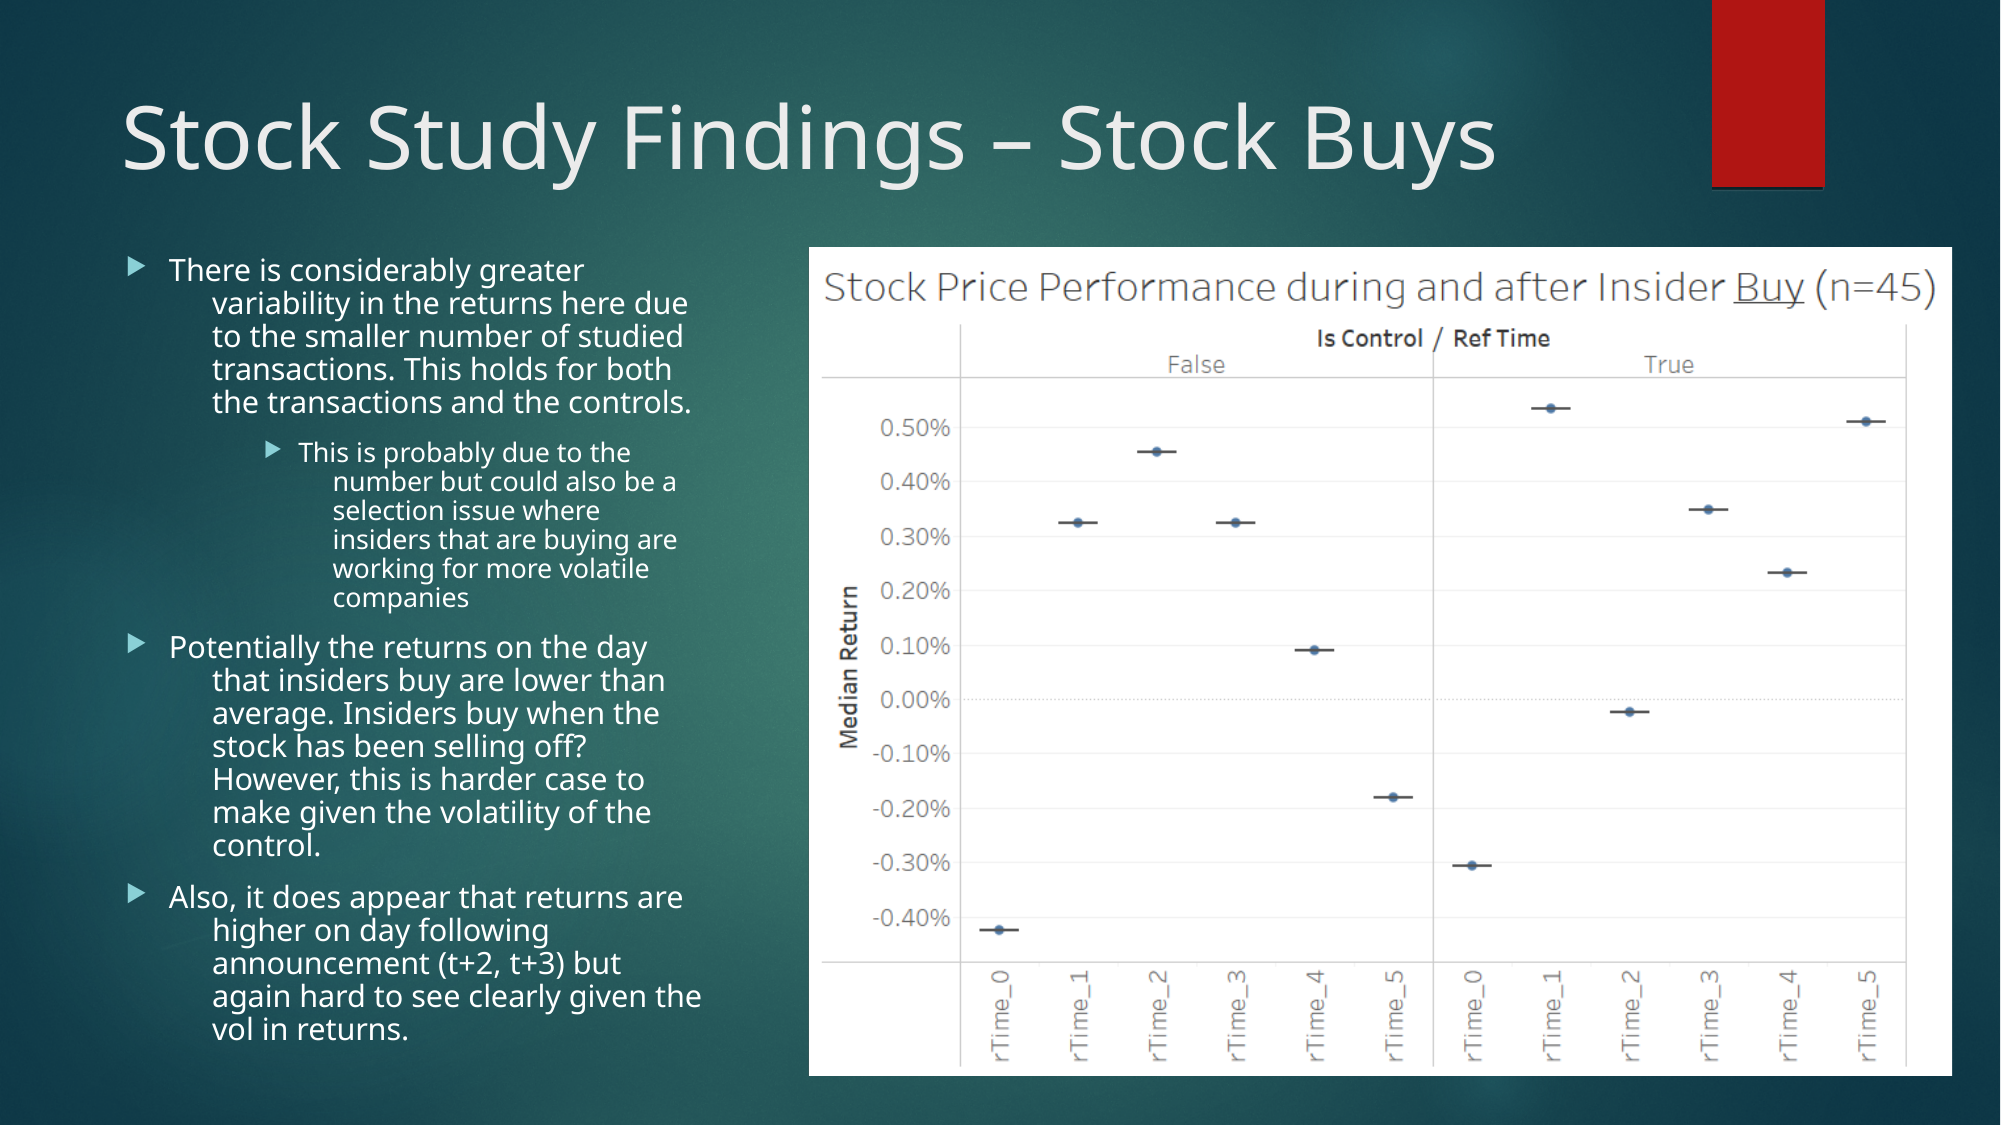

# Stock Study Findings – Stock Buys
There is considerably greater variability in the returns here due to the smaller number of studied transactions. This holds for both the transactions and the controls.
This is probably due to the number but could also be a selection issue where insiders that are buying are working for more volatile companies
Potentially the returns on the day that insiders buy are lower than average. Insiders buy when the stock has been selling off? However, this is harder case to make given the volatility of the control.
Also, it does appear that returns are higher on day following announcement (t+2, t+3) but again hard to see clearly given the vol in returns.